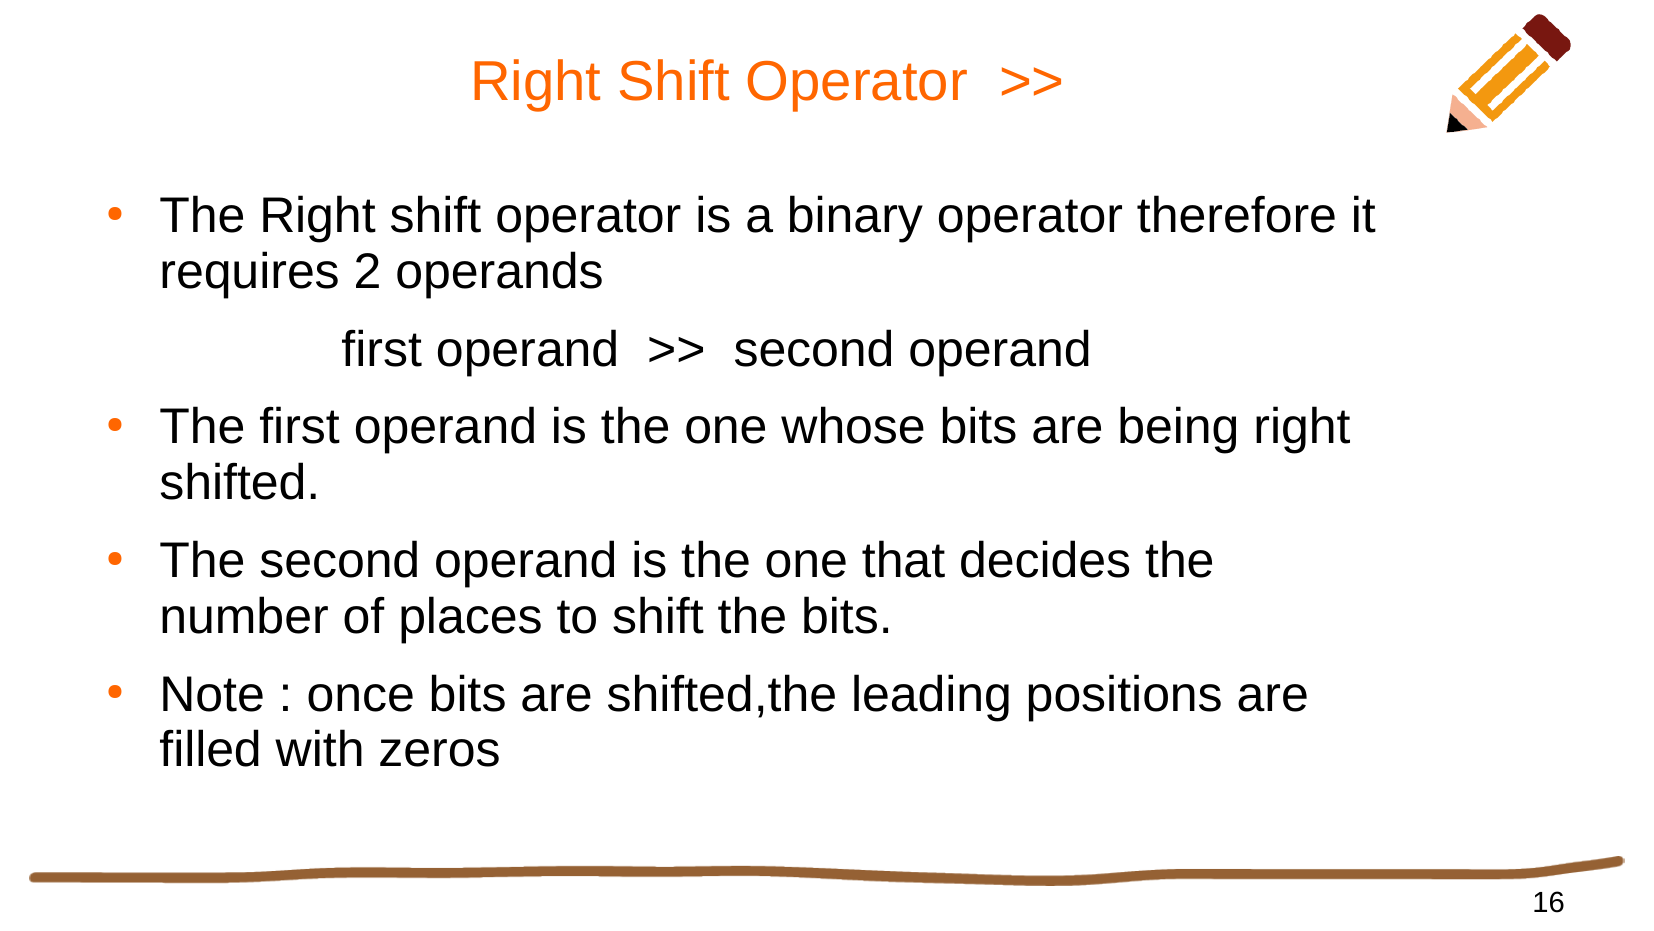

# Right Shift Operator >>
The Right shift operator is a binary operator therefore it requires 2 operands
 first operand >> second operand
The first operand is the one whose bits are being right shifted.
The second operand is the one that decides the number of places to shift the bits.
Note : once bits are shifted,the leading positions are filled with zeros
16